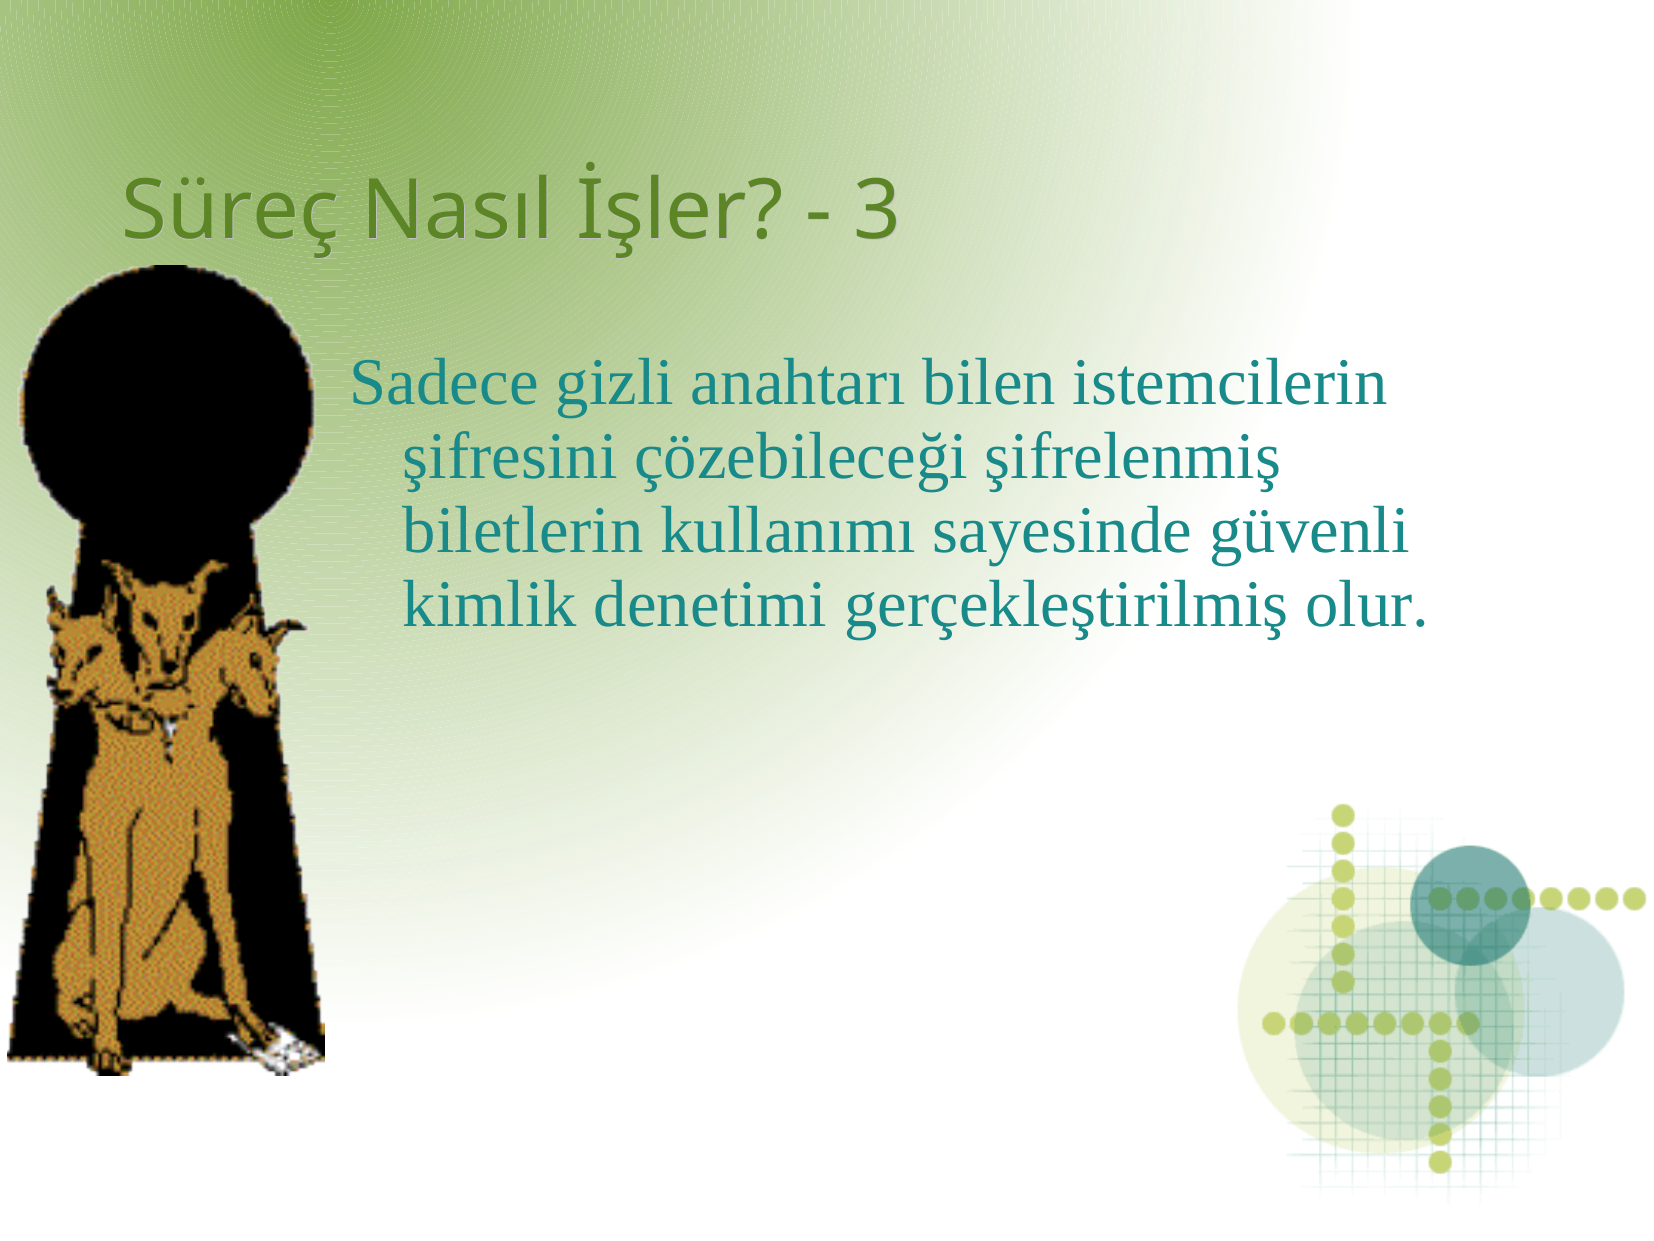

# Süreç Nasıl İşler? - 3
Sadece gizli anahtarı bilen istemcilerin şifresini çözebileceği şifrelenmiş biletlerin kullanımı sayesinde güvenli kimlik denetimi gerçekleştirilmiş olur.